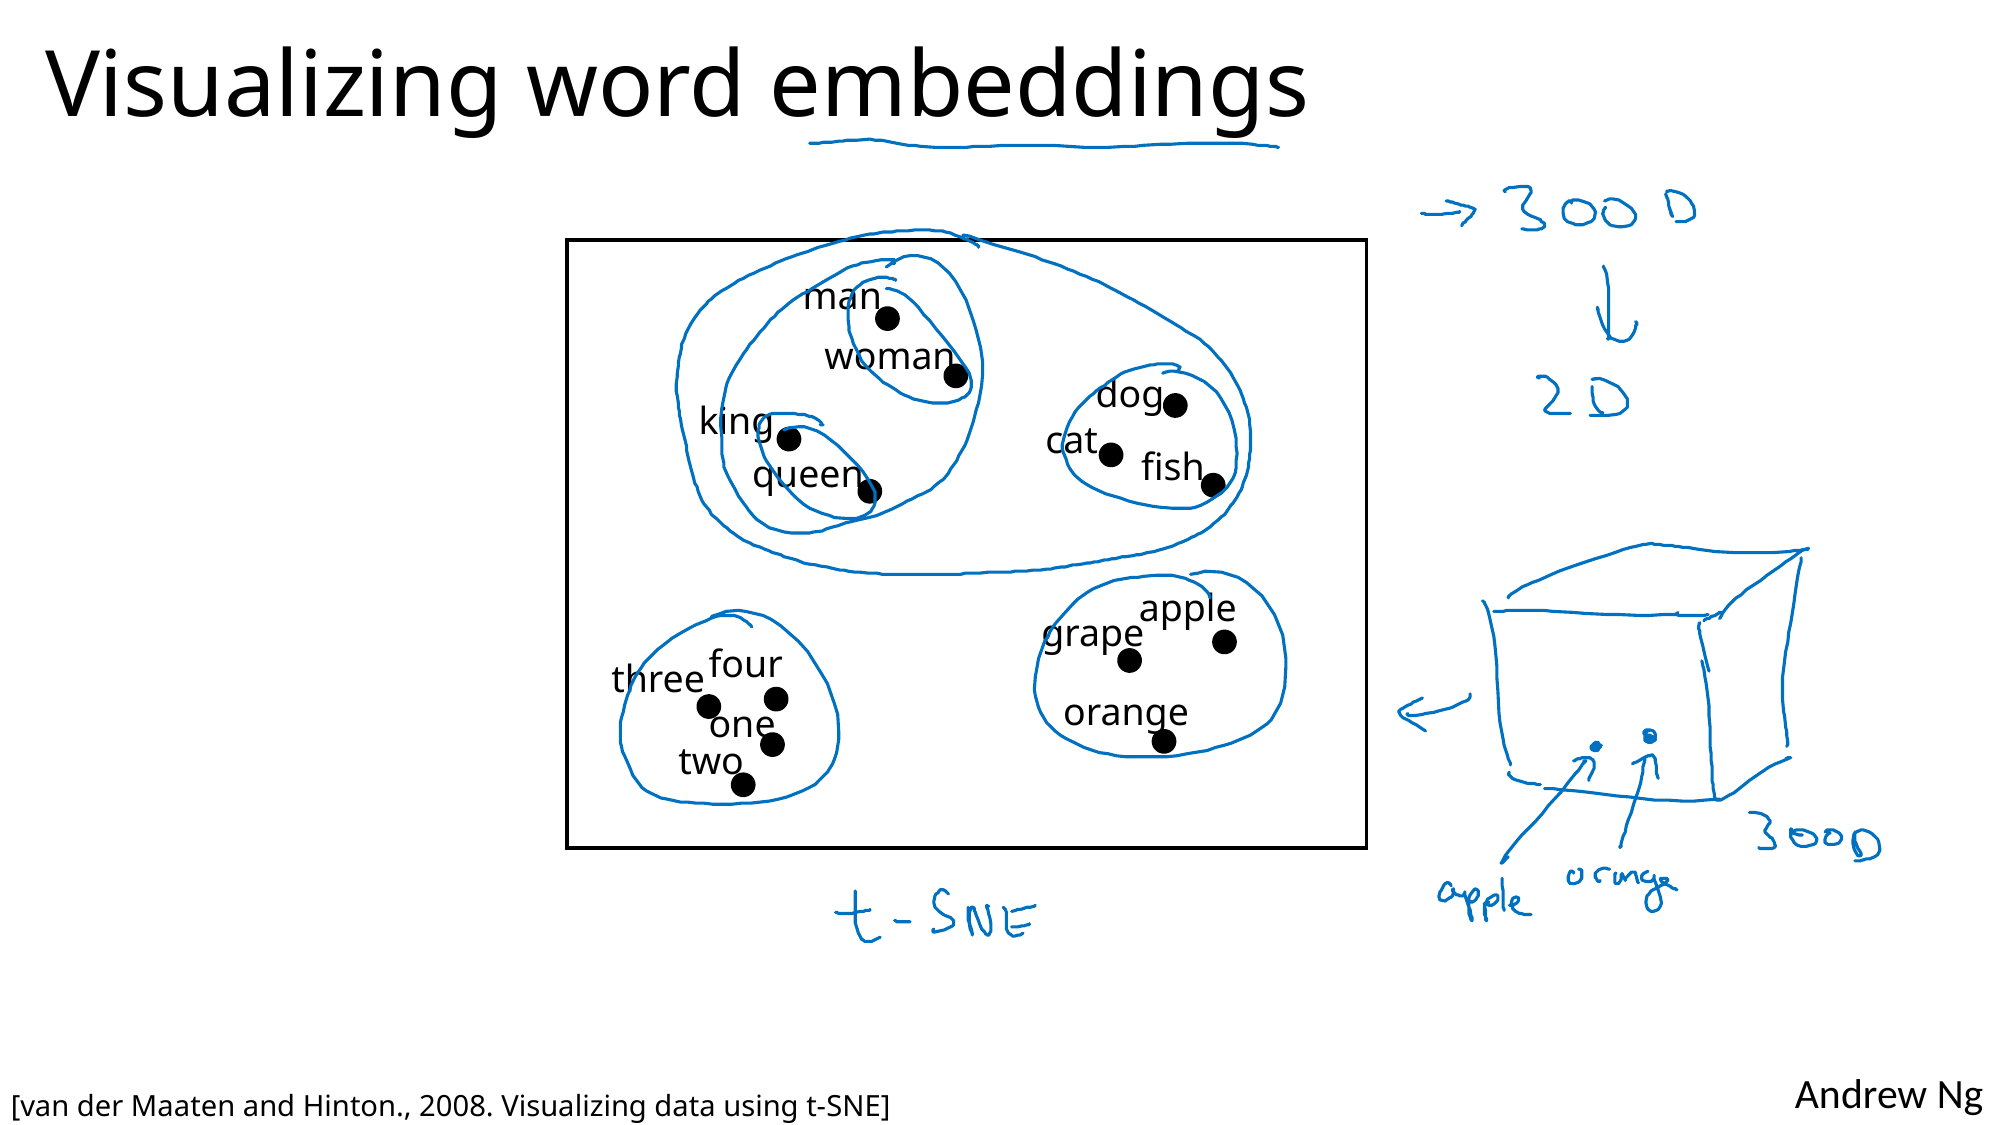

# Visualizing word embeddings
man
woman
king
queen
dog
cat
fish
apple
grape
orange
four
three
one
two
[van der Maaten and Hinton., 2008. Visualizing data using t-SNE]